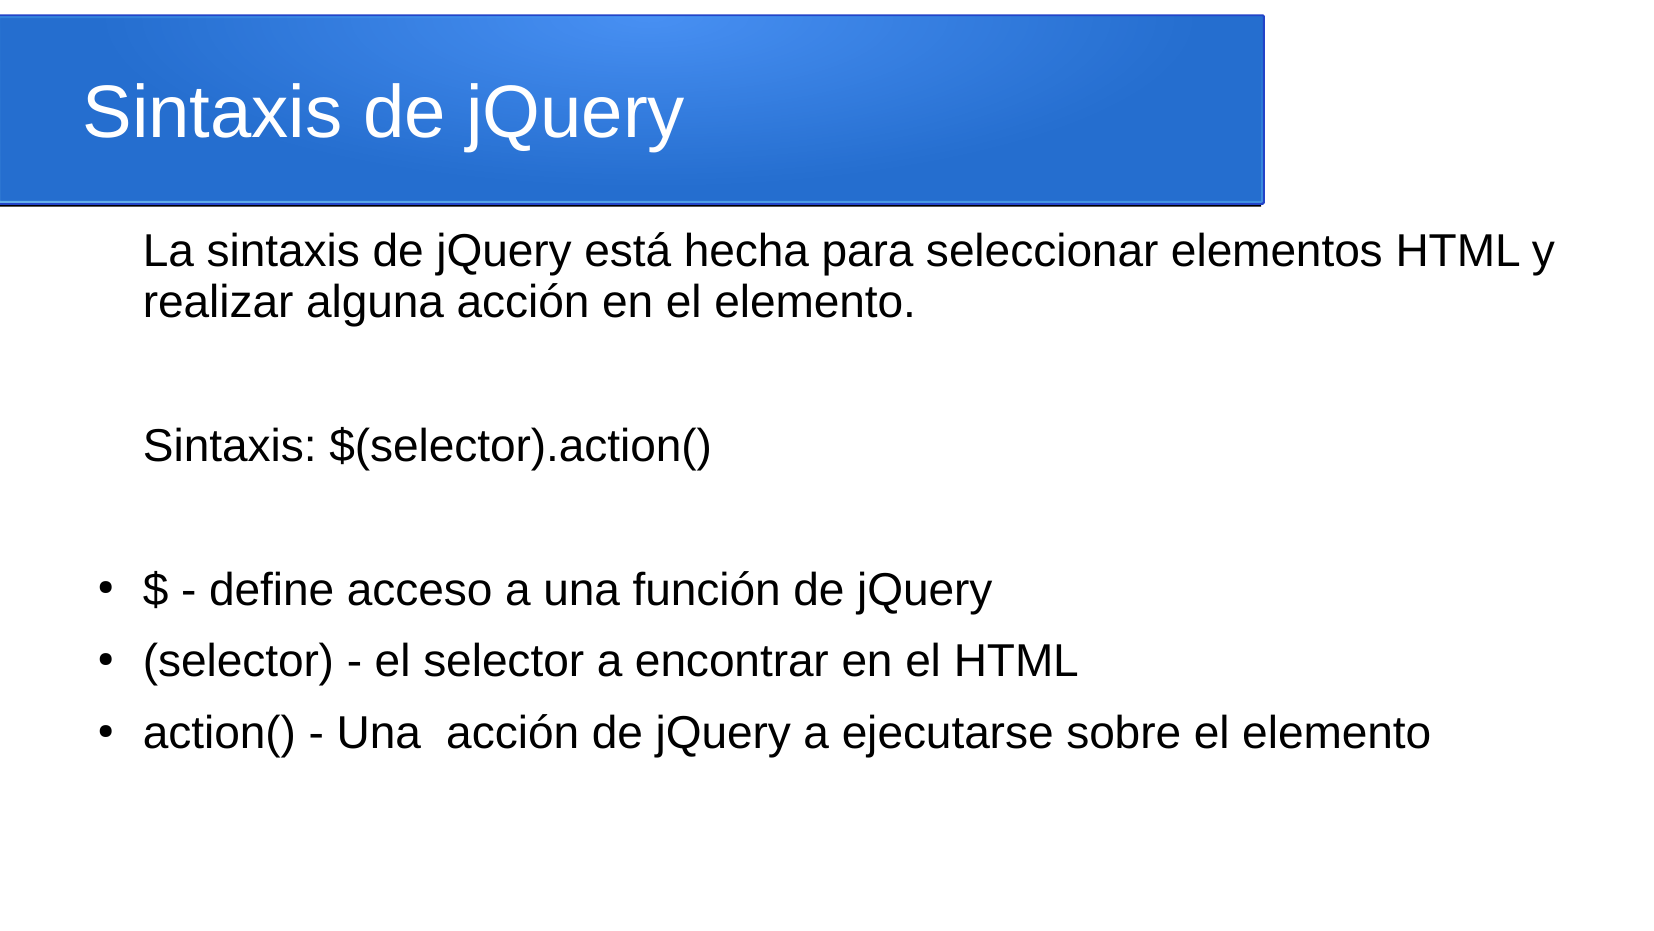

# Sintaxis de jQuery
La sintaxis de jQuery está hecha para seleccionar elementos HTML y realizar alguna acción en el elemento.
Sintaxis: $(selector).action()
$ - define acceso a una función de jQuery
(selector) - el selector a encontrar en el HTML
action() - Una acción de jQuery a ejecutarse sobre el elemento